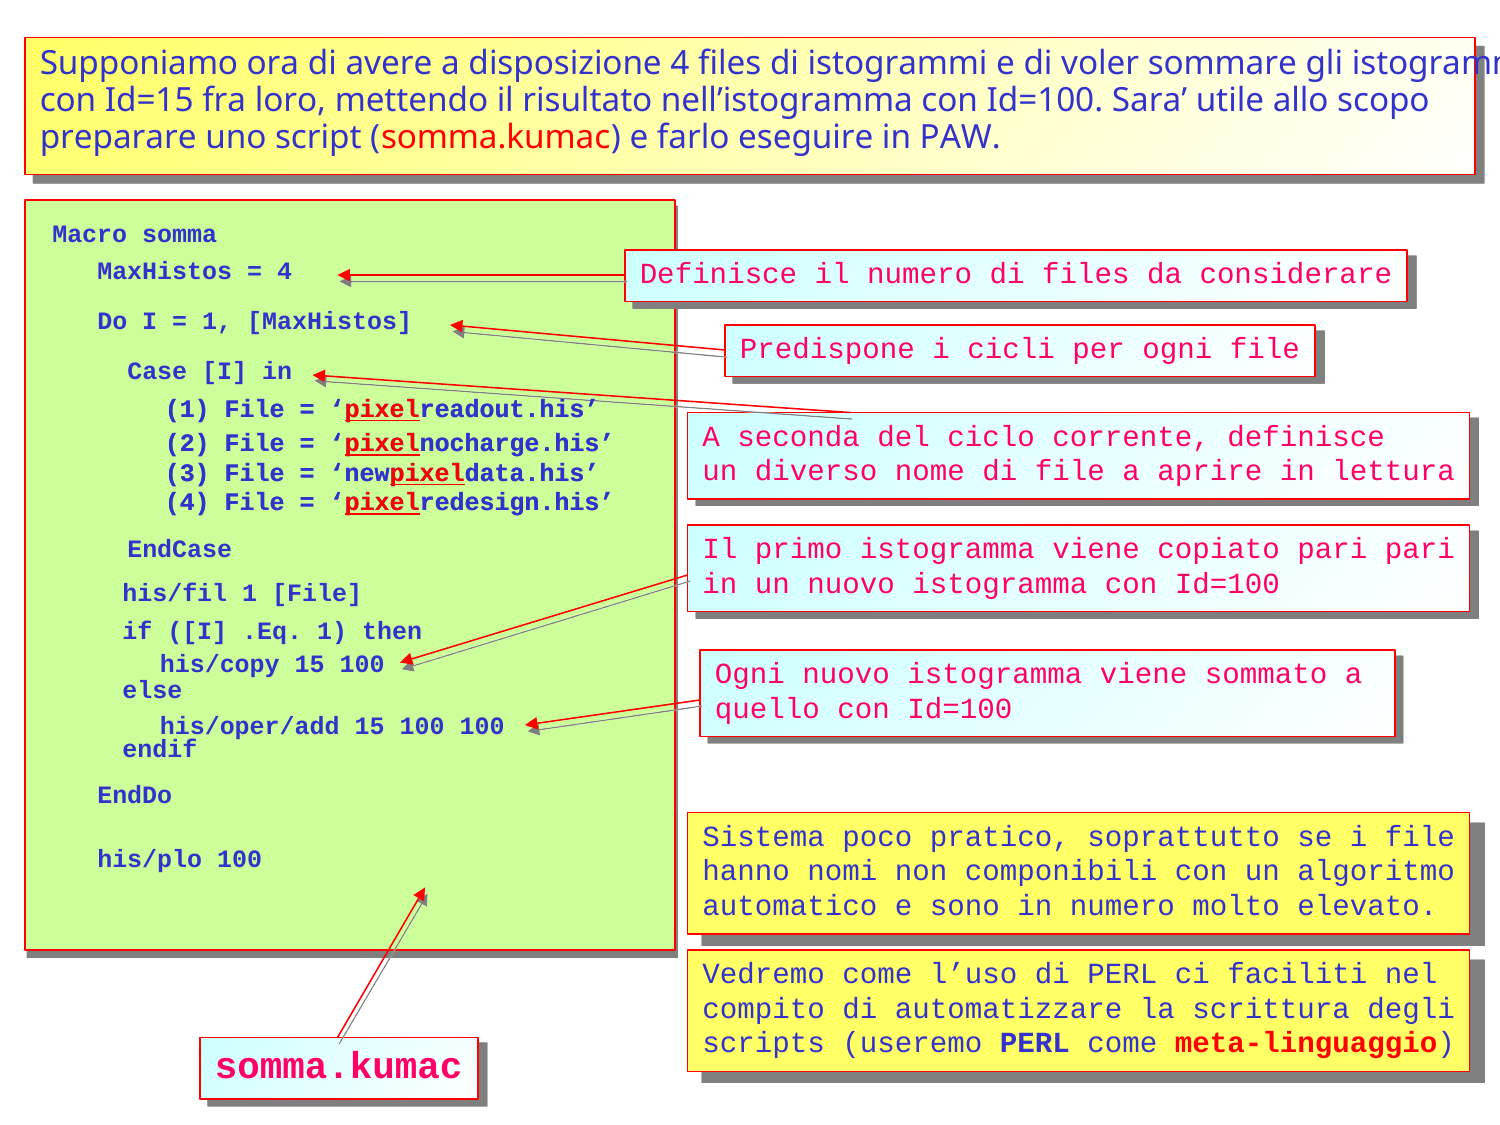

Supponiamo ora di avere a disposizione 4 files di istogrammi e di voler sommare gli istogrammi
con Id=15 fra loro, mettendo il risultato nell’istogramma con Id=100. Sara’ utile allo scopo
preparare uno script (somma.kumac) e farlo eseguire in PAW.
Macro somma
 MaxHistos = 4
Definisce il numero di files da considerare
 Do I = 1, [MaxHistos]
 EndDo
Predispone i cicli per ogni file
 Case [I] in
 EndCase
A seconda del ciclo corrente, definisce
un diverso nome di file a aprire in lettura
 (1) File = ‘pixelreadout.his’
 (1) File = ‘pixelreadout.his’
 (2) File = ‘pixelnocharge.his’
 (3) File = ‘newpixeldata.his’
 (4) File = ‘pixelredesign.his’
 (2) File = ‘pixelnocharge.his’
 (3) File = ‘newpixeldata.his’
 (4) File = ‘pixelredesign.his’
Il primo istogramma viene copiato pari pari
in un nuovo istogramma con Id=100
 his/fil 1 [File]
 if ([I] .Eq. 1) then
 else
 endif
 his/copy 15 100
Ogni nuovo istogramma viene sommato a
quello con Id=100
 his/oper/add 15 100 100
Sistema poco pratico, soprattutto se i file
hanno nomi non componibili con un algoritmo
automatico e sono in numero molto elevato.
 his/plo 100
somma.kumac
Vedremo come l’uso di PERL ci faciliti nel
compito di automatizzare la scrittura degli
scripts (useremo PERL come meta-linguaggio)